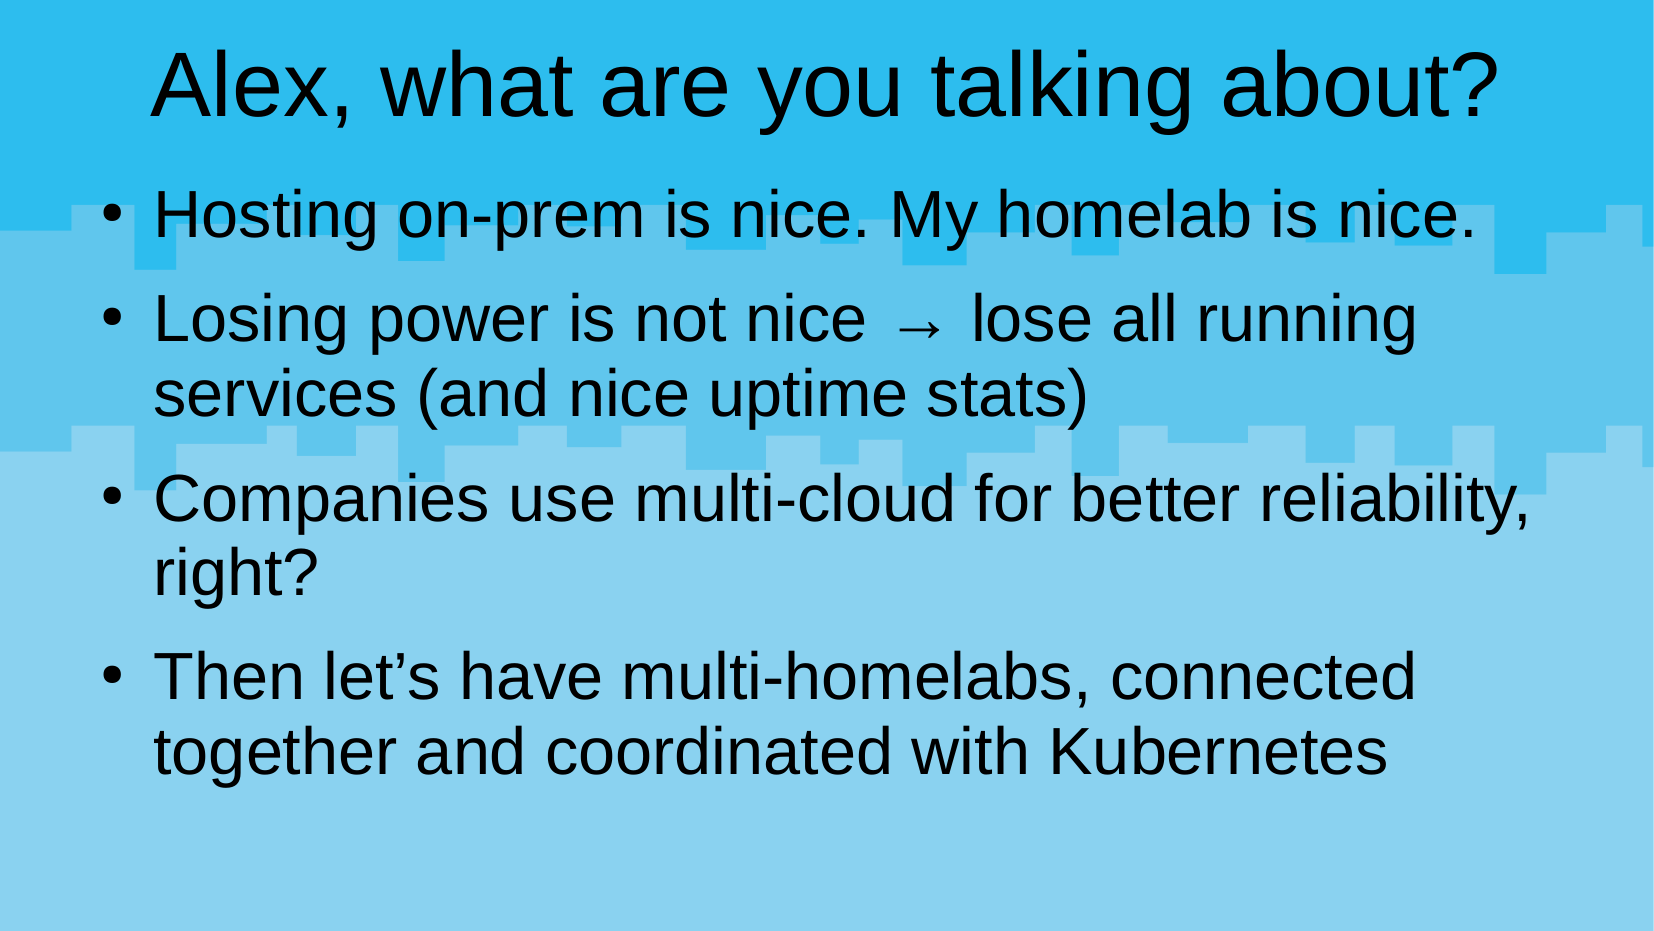

# Alex, what are you talking about?
Hosting on-prem is nice. My homelab is nice.
Losing power is not nice → lose all running services (and nice uptime stats)
Companies use multi-cloud for better reliability, right?
Then let’s have multi-homelabs, connected together and coordinated with Kubernetes